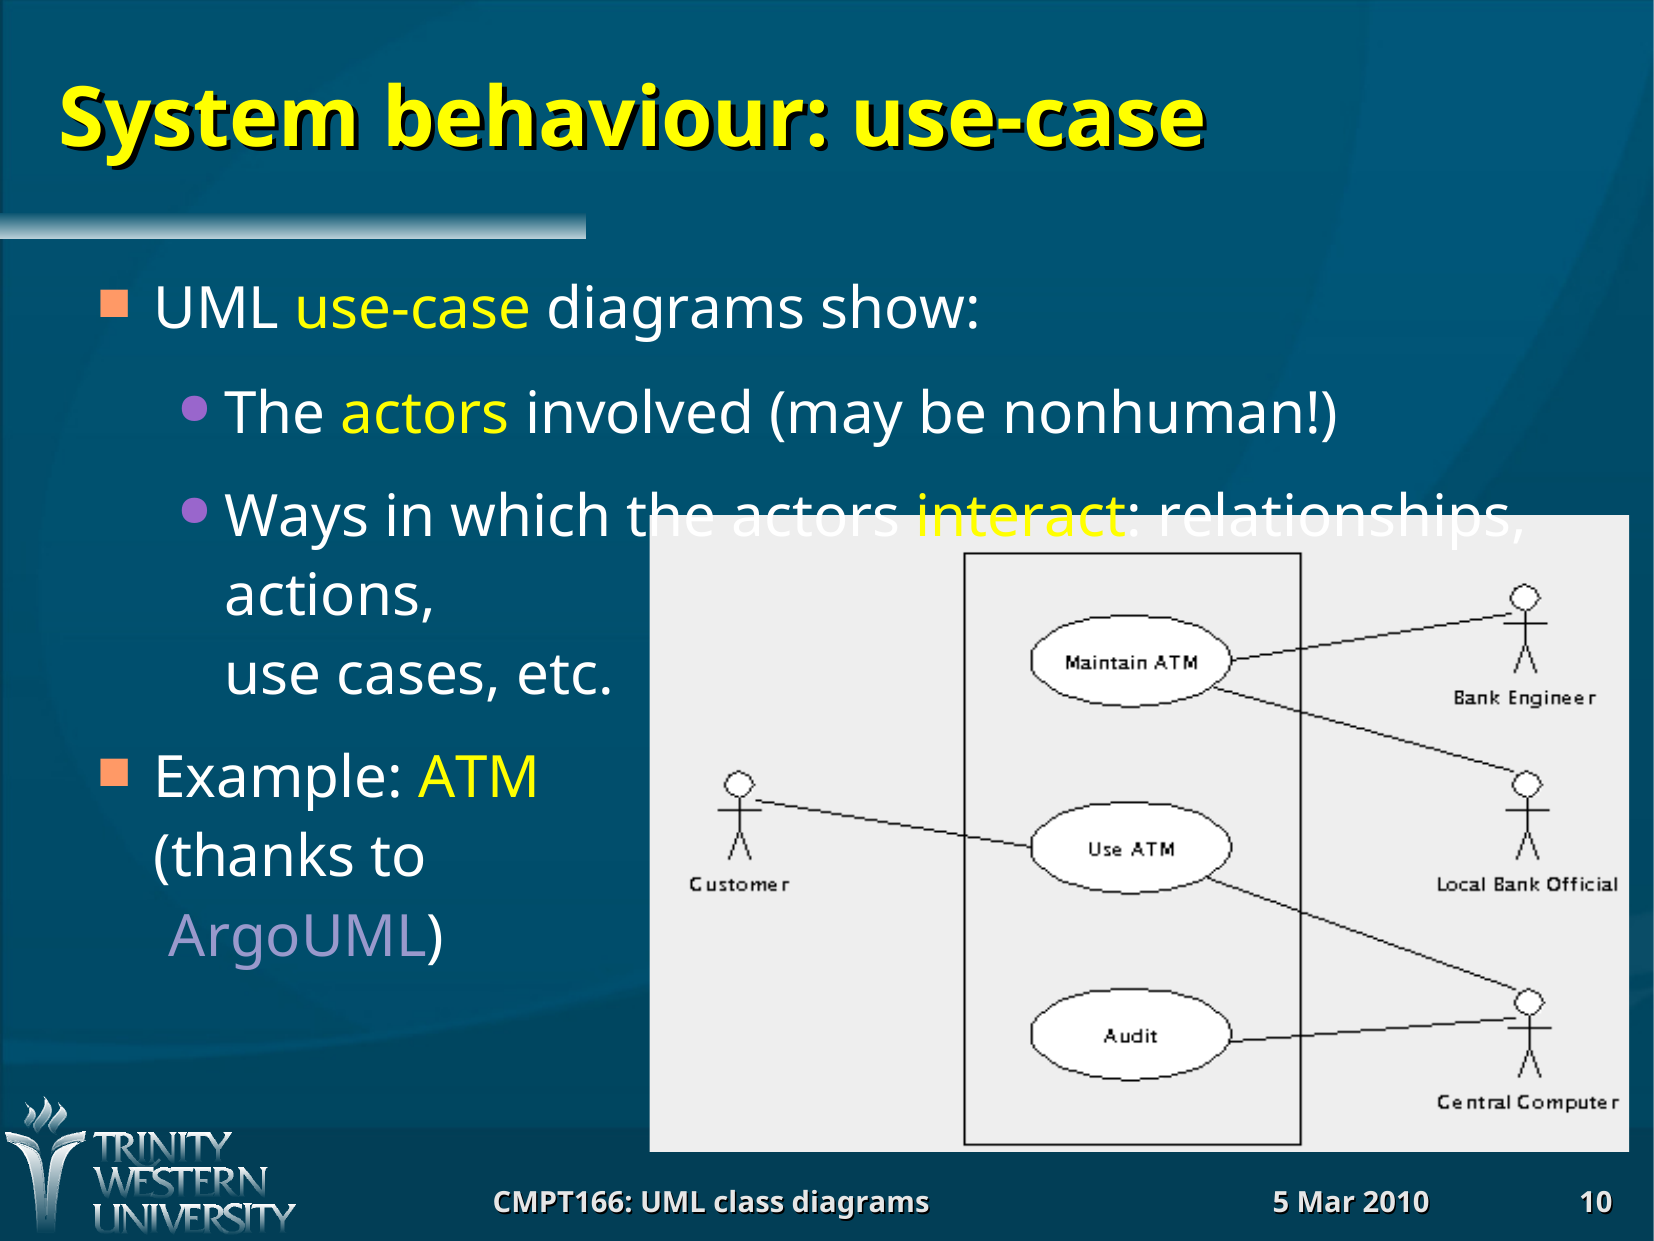

# System behaviour: use-case
UML use-case diagrams show:
The actors involved (may be nonhuman!)
Ways in which the actors interact: relationships,
actions,
use cases, etc.
Example: ATM
(thanks to
 ArgoUML)
CMPT166: UML class diagrams
5 Mar 2010
10